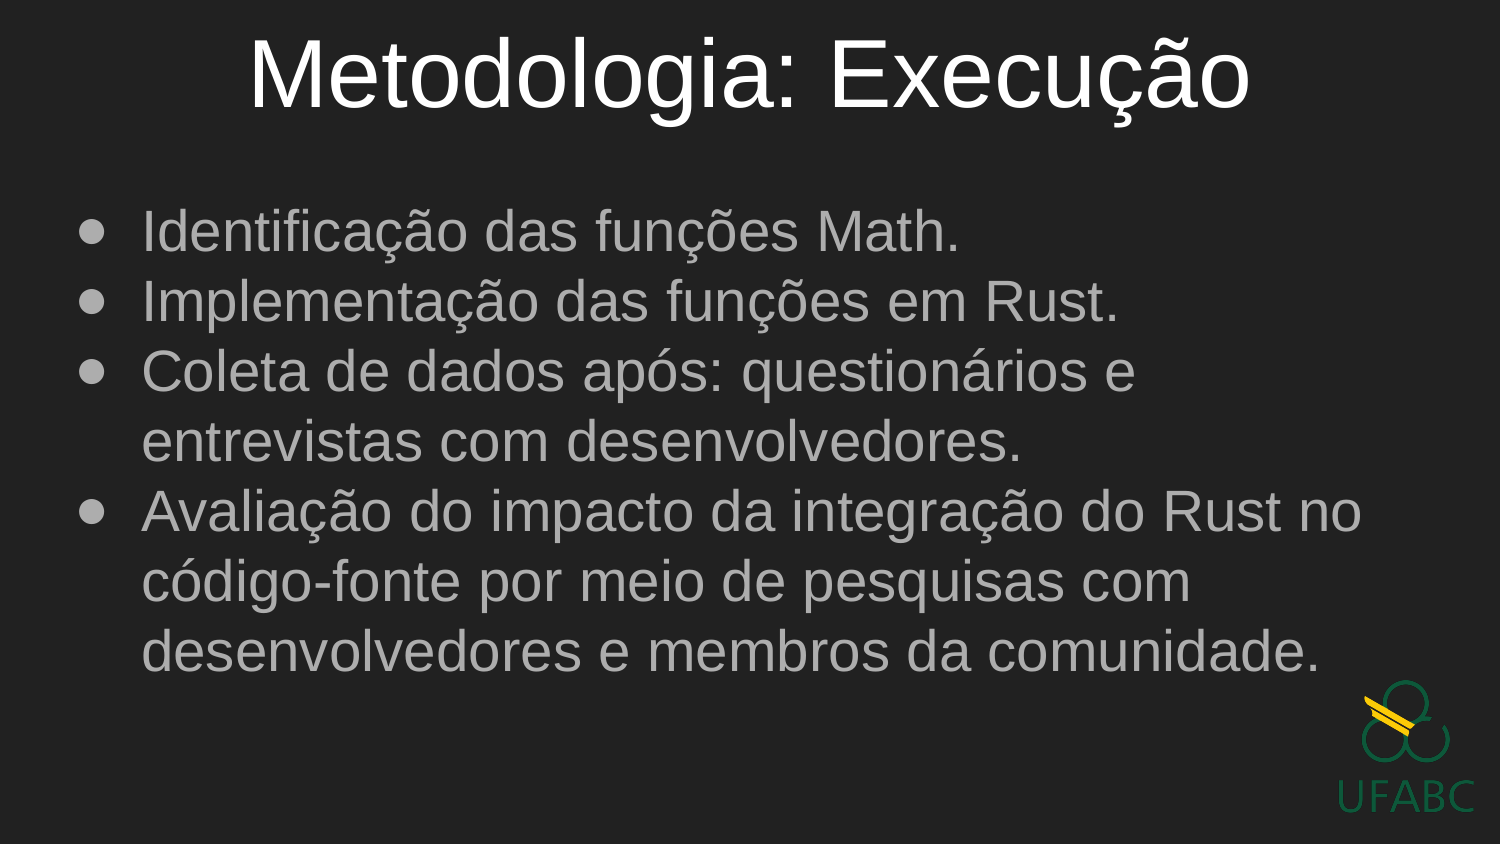

# Metodologia: Execução
Identificação das funções Math.
Implementação das funções em Rust.
Coleta de dados após: questionários e entrevistas com desenvolvedores.
Avaliação do impacto da integração do Rust no código-fonte por meio de pesquisas com desenvolvedores e membros da comunidade.